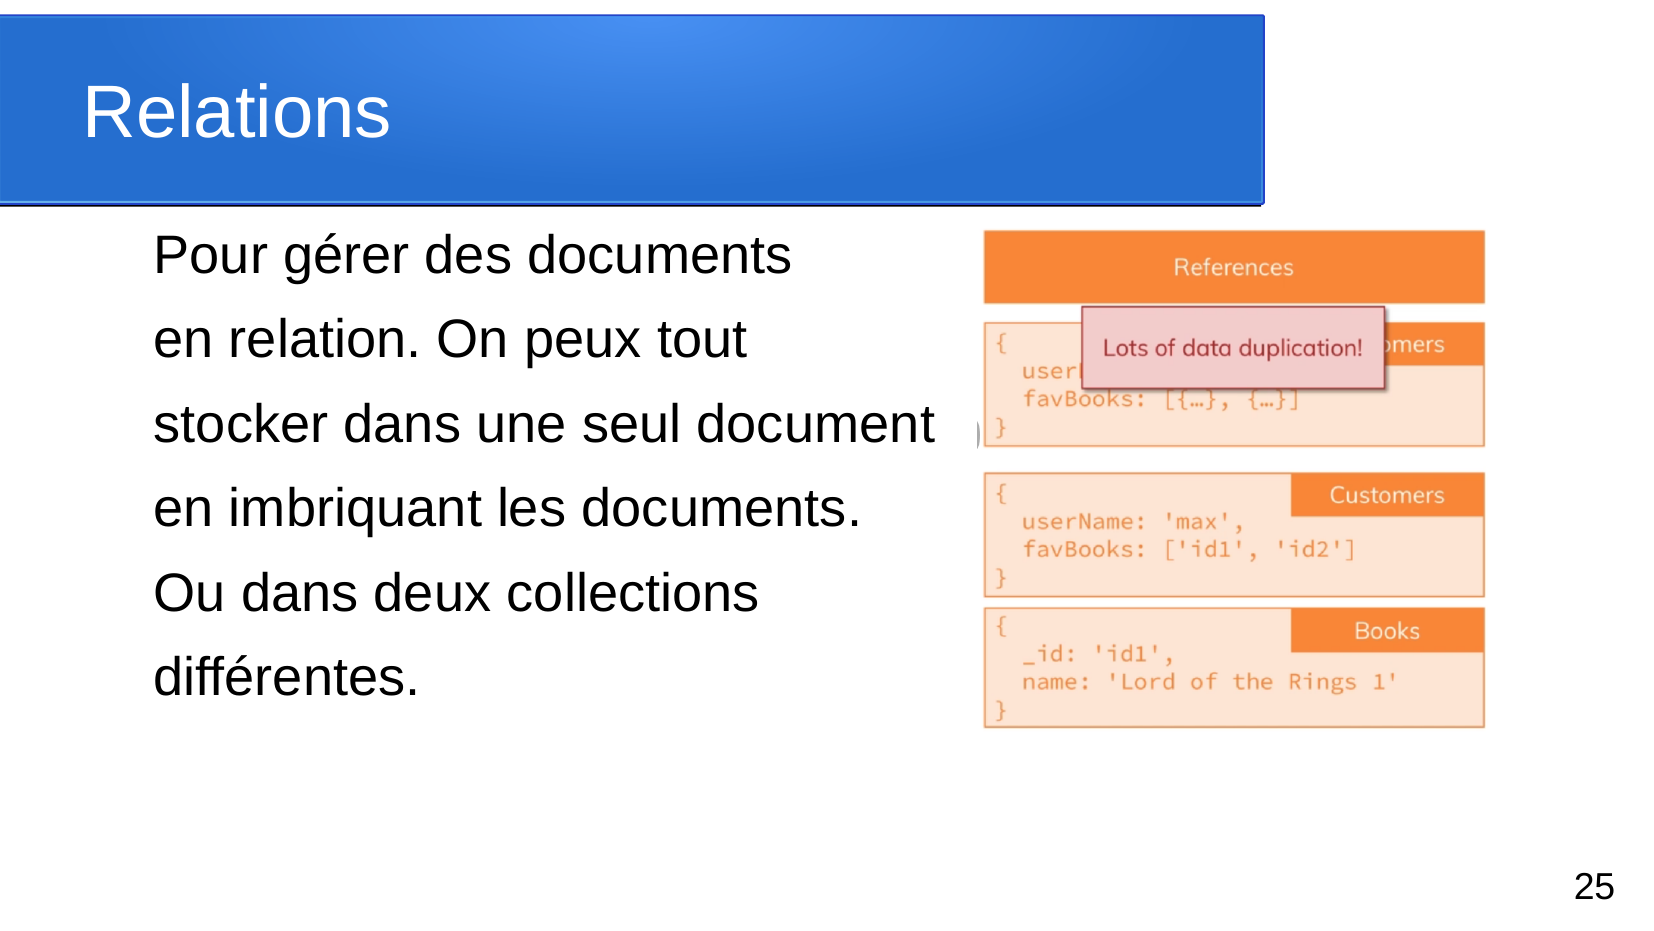

# Relations
Pour gérer des documents
en relation. On peux tout
stocker dans une seul document
en imbriquant les documents.
Ou dans deux collections
différentes.
25